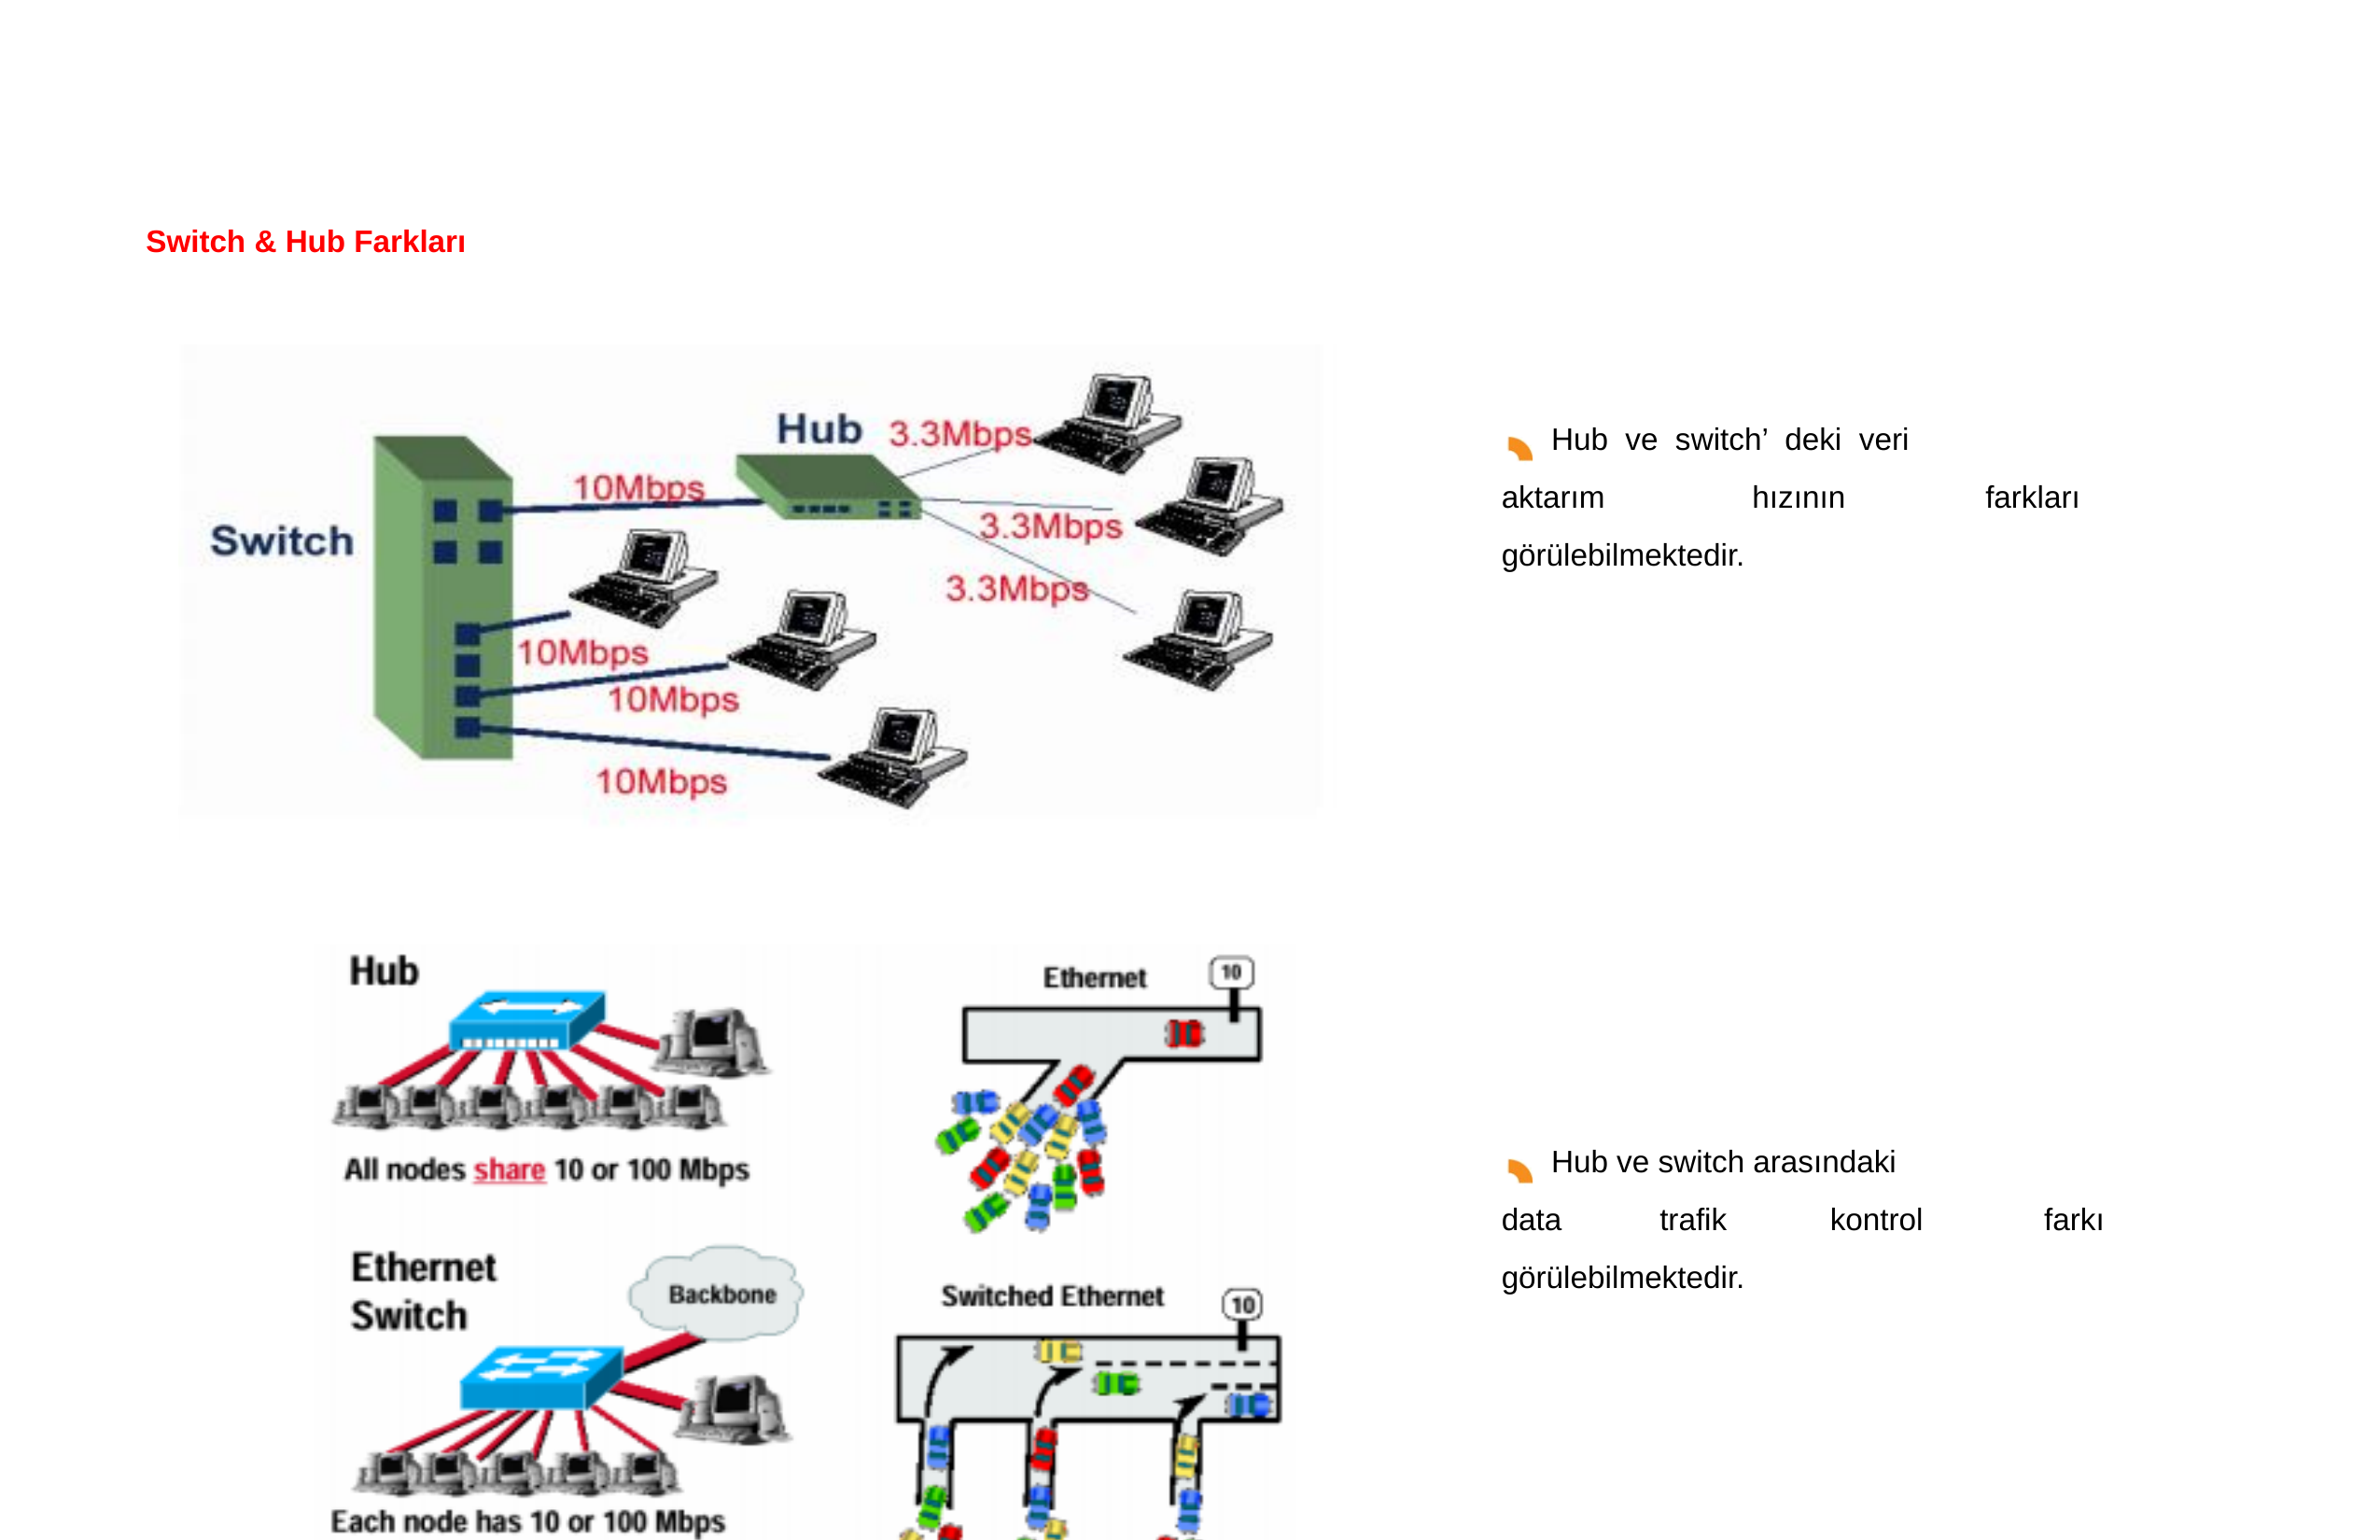

Switch & Hub Farkları
 Hub ve switch’ deki veri
aktarım
hızının
farkları
görülebilmektedir.
 Hub ve switch arasındaki
data
trafik
kontrol
farkı
görülebilmektedir.